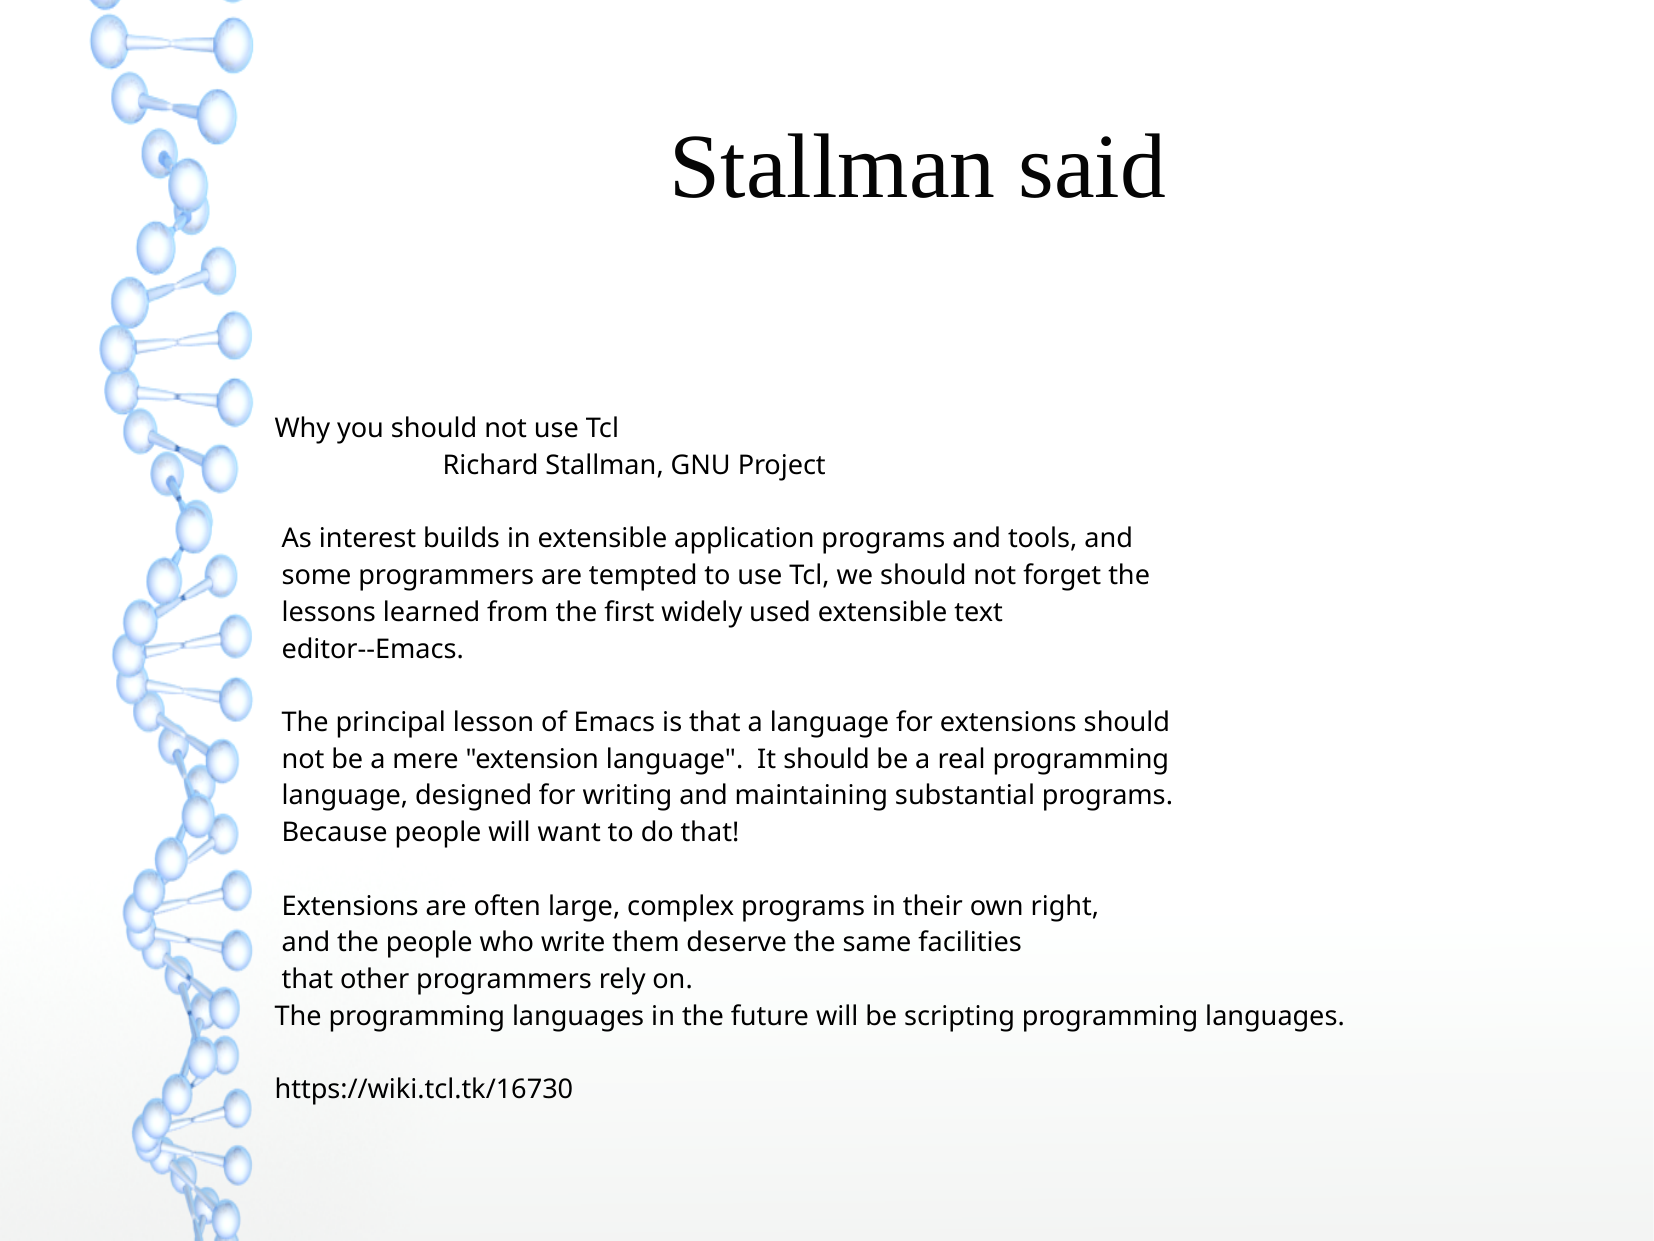

# Stallman said
Why you should not use Tcl
 Richard Stallman, GNU Project
 As interest builds in extensible application programs and tools, and
 some programmers are tempted to use Tcl, we should not forget the
 lessons learned from the first widely used extensible text
 editor--Emacs.
 The principal lesson of Emacs is that a language for extensions should
 not be a mere "extension language". It should be a real programming
 language, designed for writing and maintaining substantial programs.
 Because people will want to do that!
 Extensions are often large, complex programs in their own right,
 and the people who write them deserve the same facilities
 that other programmers rely on.
The programming languages in the future will be scripting programming languages.
https://wiki.tcl.tk/16730